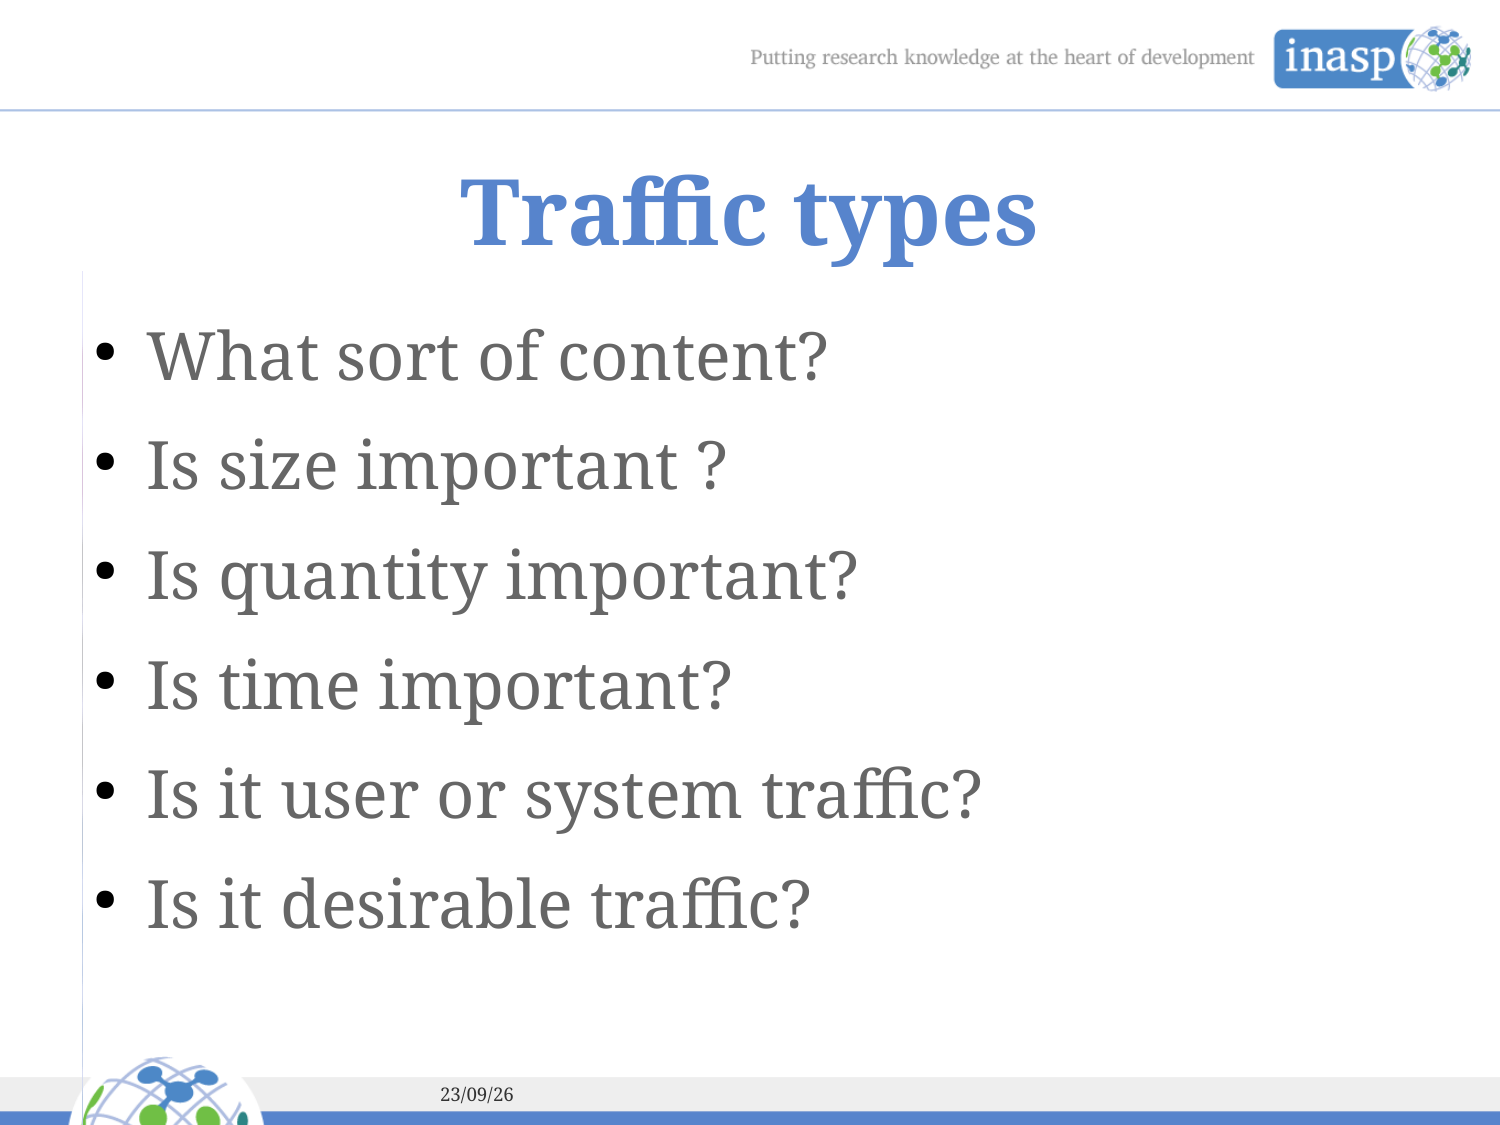

# Traffic types
What sort of content?
Is size important ?
Is quantity important?
Is time important?
Is it user or system traffic?
Is it desirable traffic?